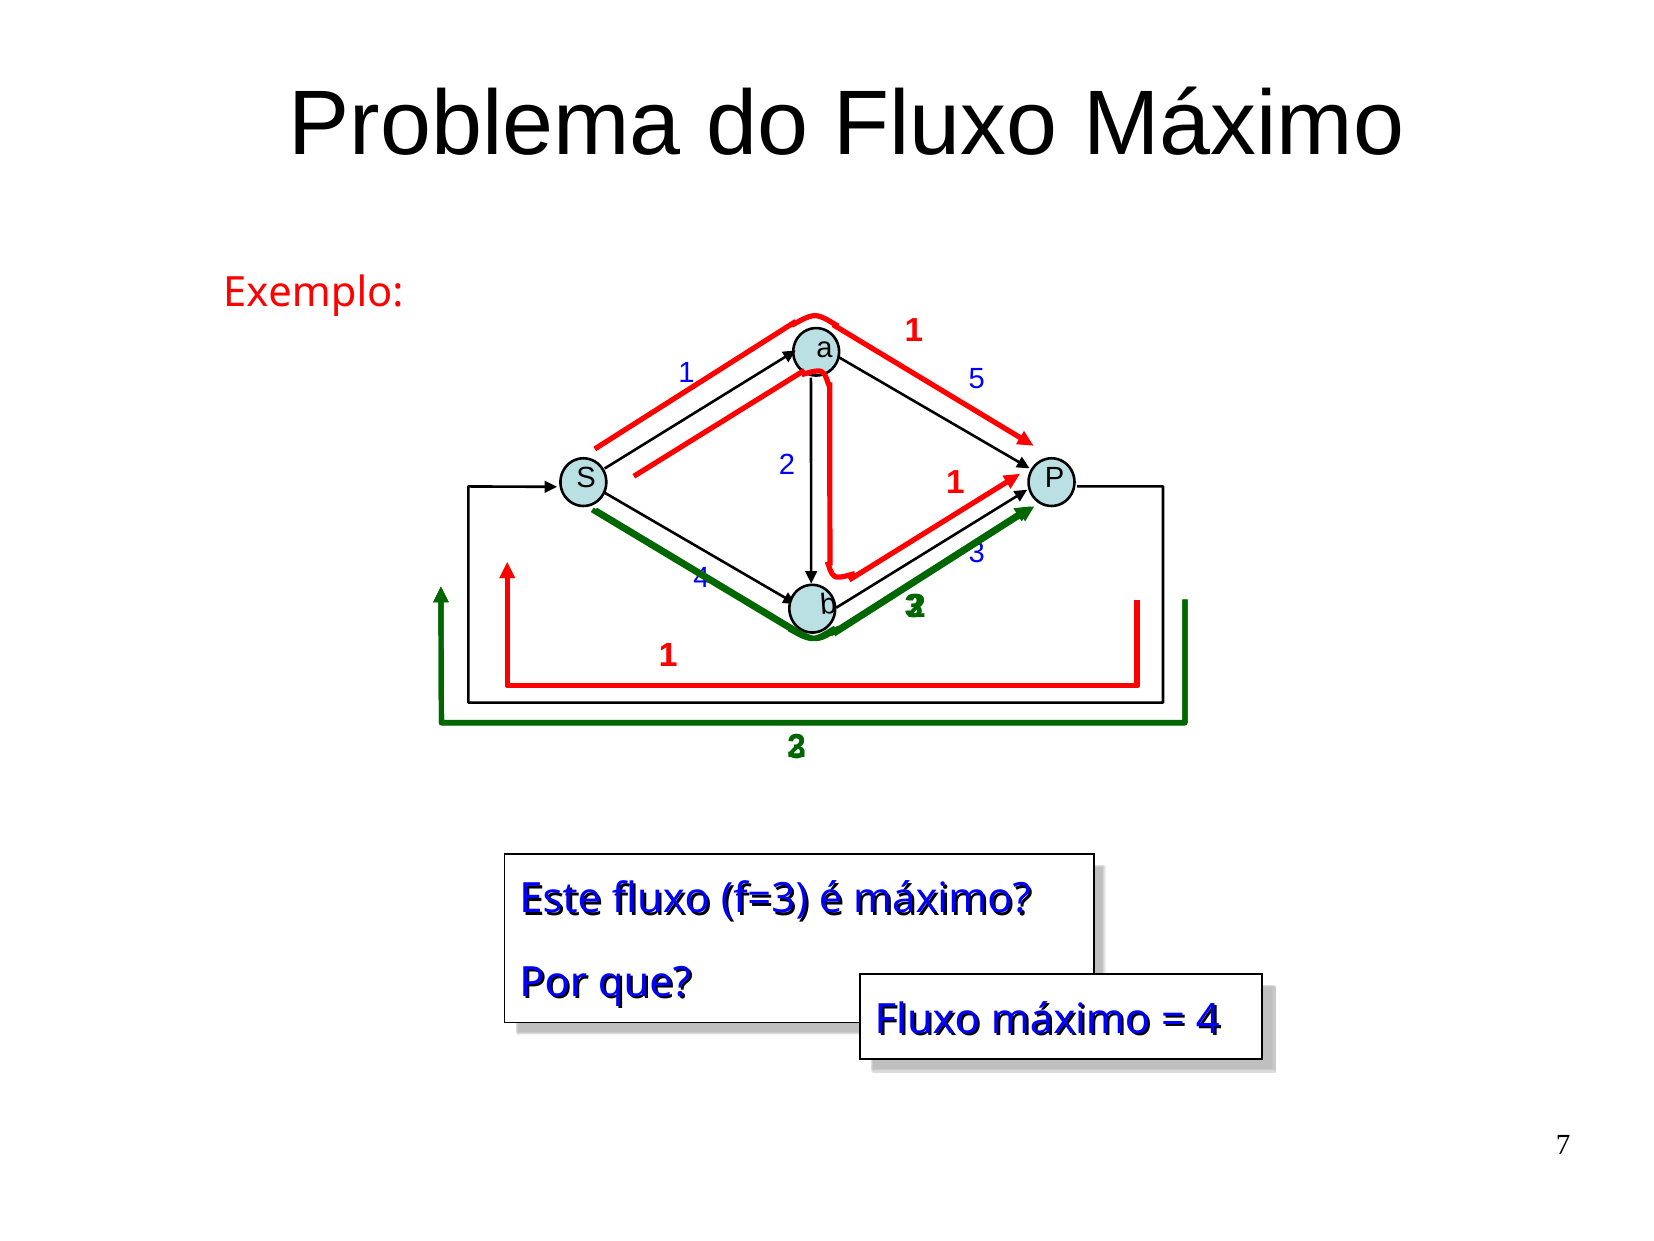

# Problema do Fluxo Máximo
	Exemplo:
1
1
a
1
5
2
S
P
3
4
b
1
1
2
2
3
3
Este fluxo (f=3) é máximo?
Por que?
Fluxo máximo = 4
7